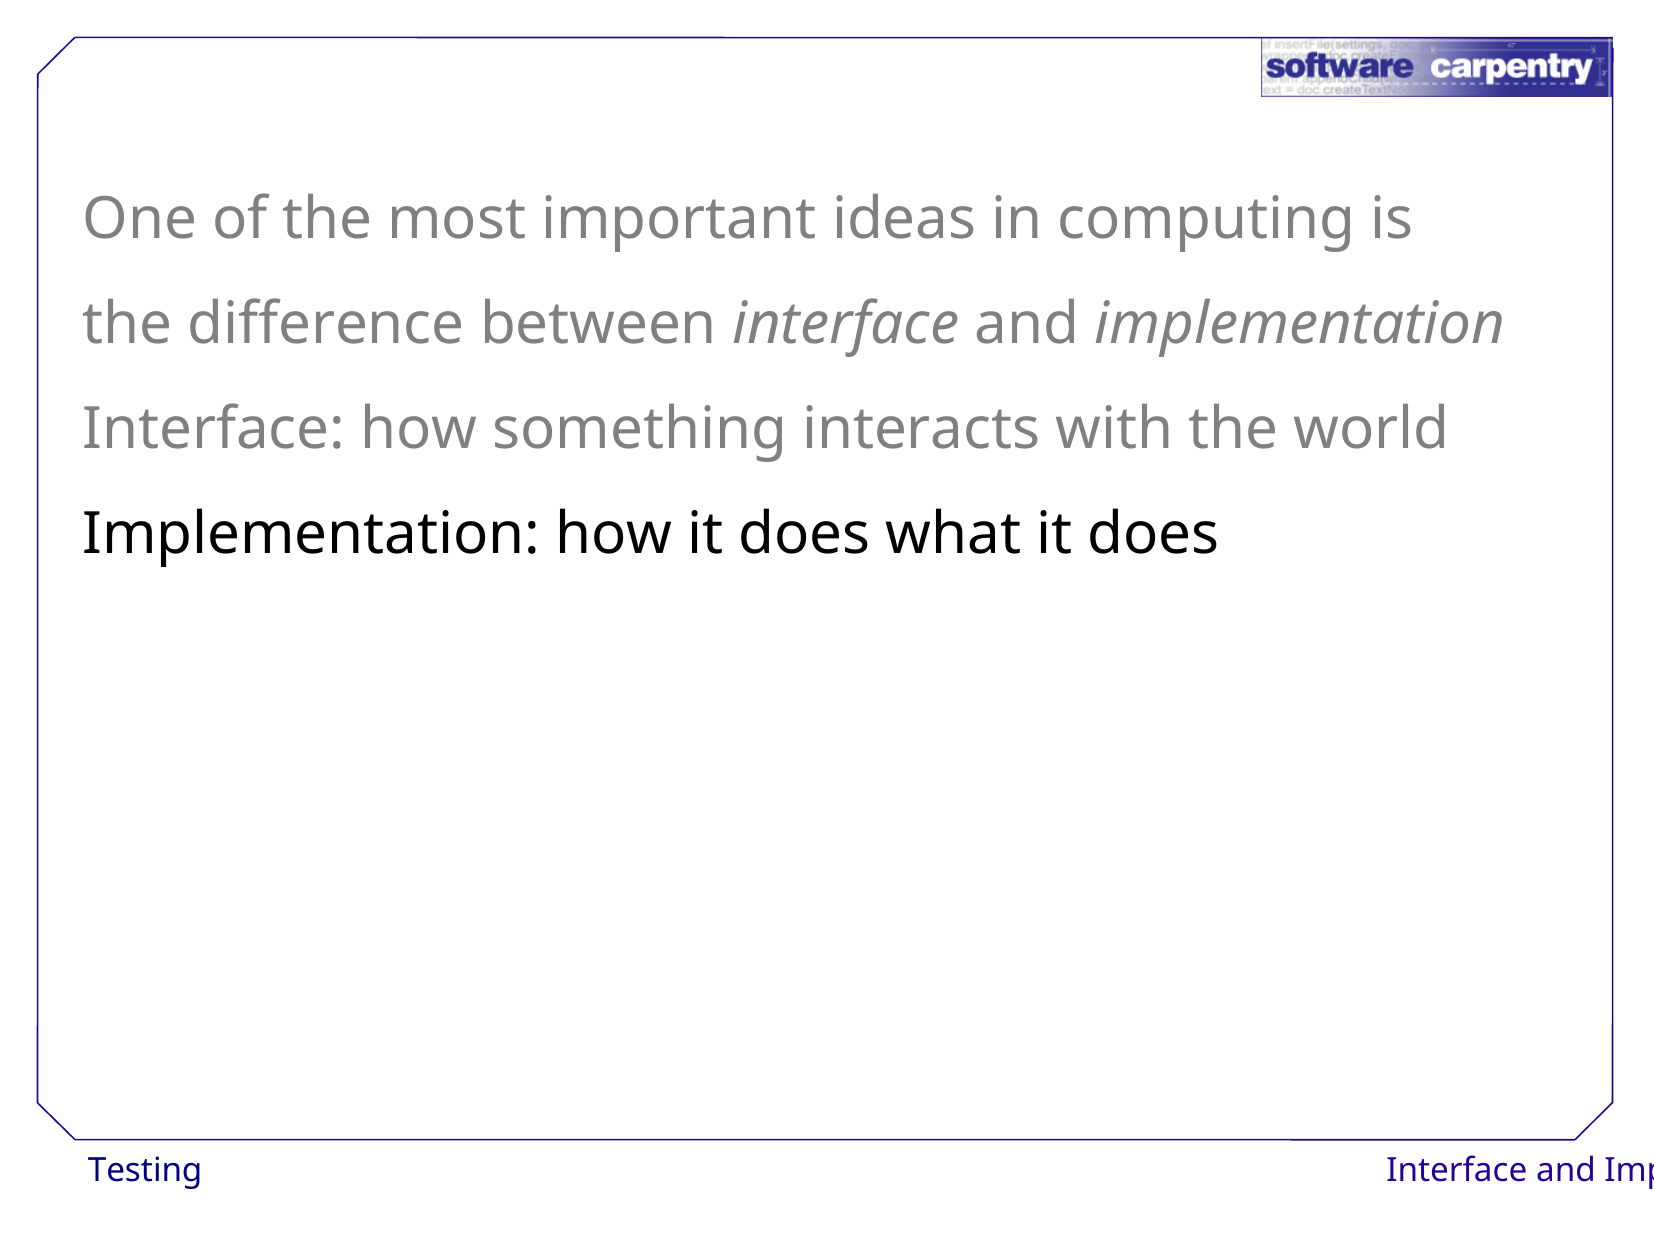

One of the most important ideas in computing is
the difference between interface and implementation
Interface: how something interacts with the world
Implementation: how it does what it does